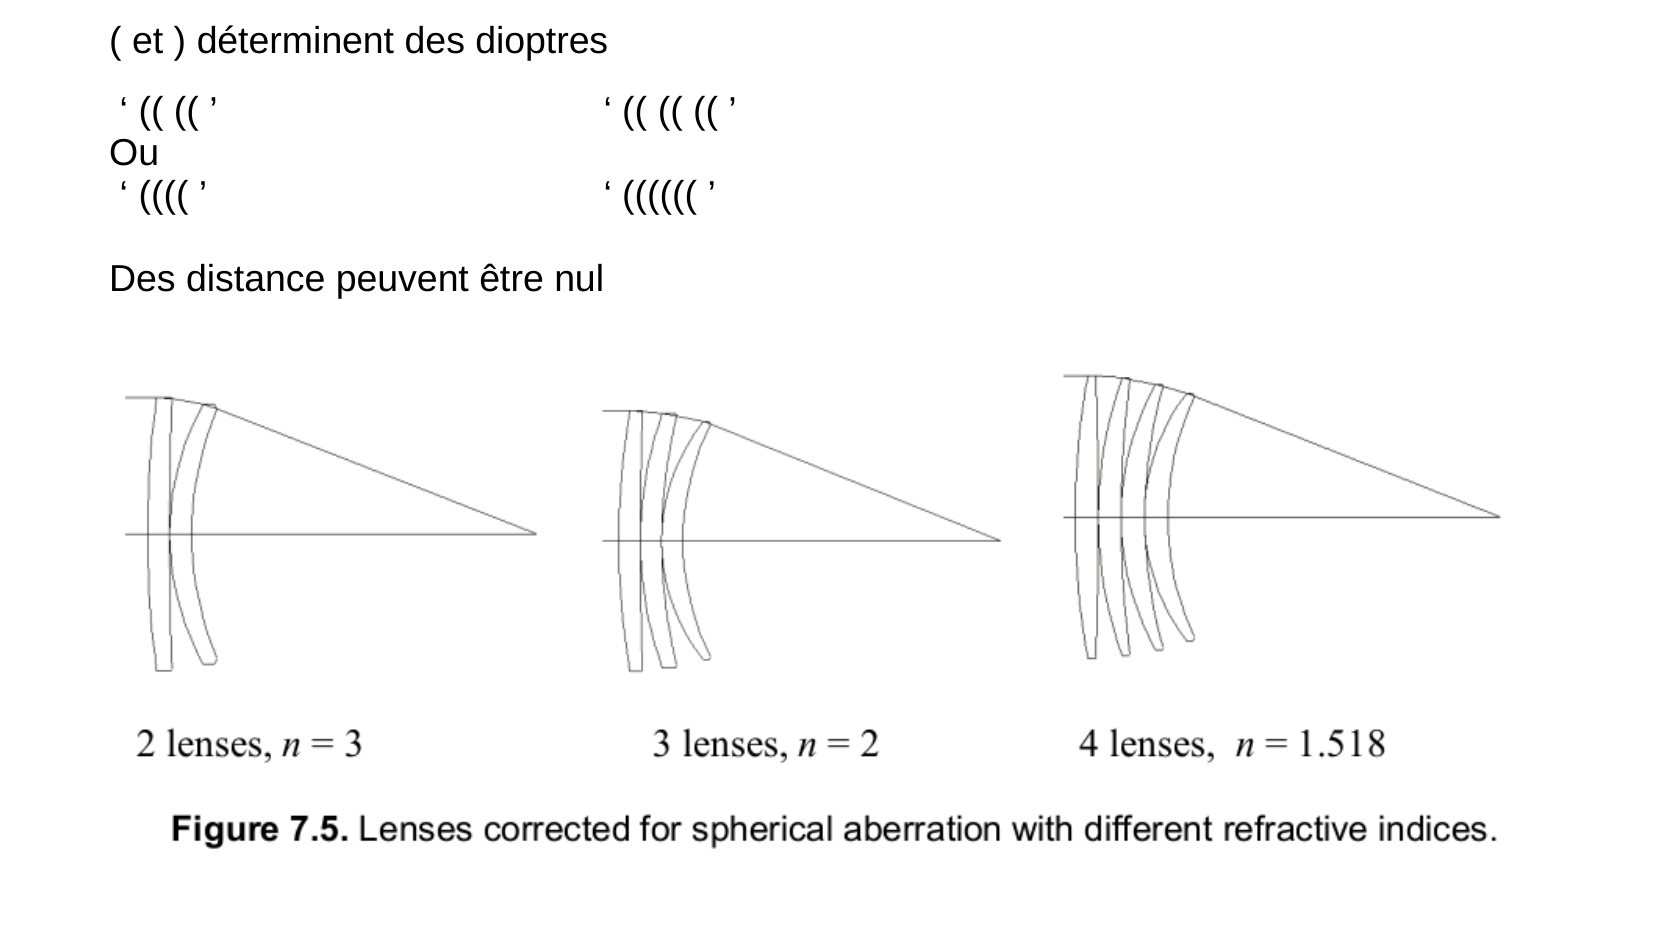

( et ) déterminent des dioptres
 ‘ (( (( ’ ‘ (( (( (( ’
Ou
 ‘ (((( ’ ‘ (((((( ’
Des distance peuvent être nul